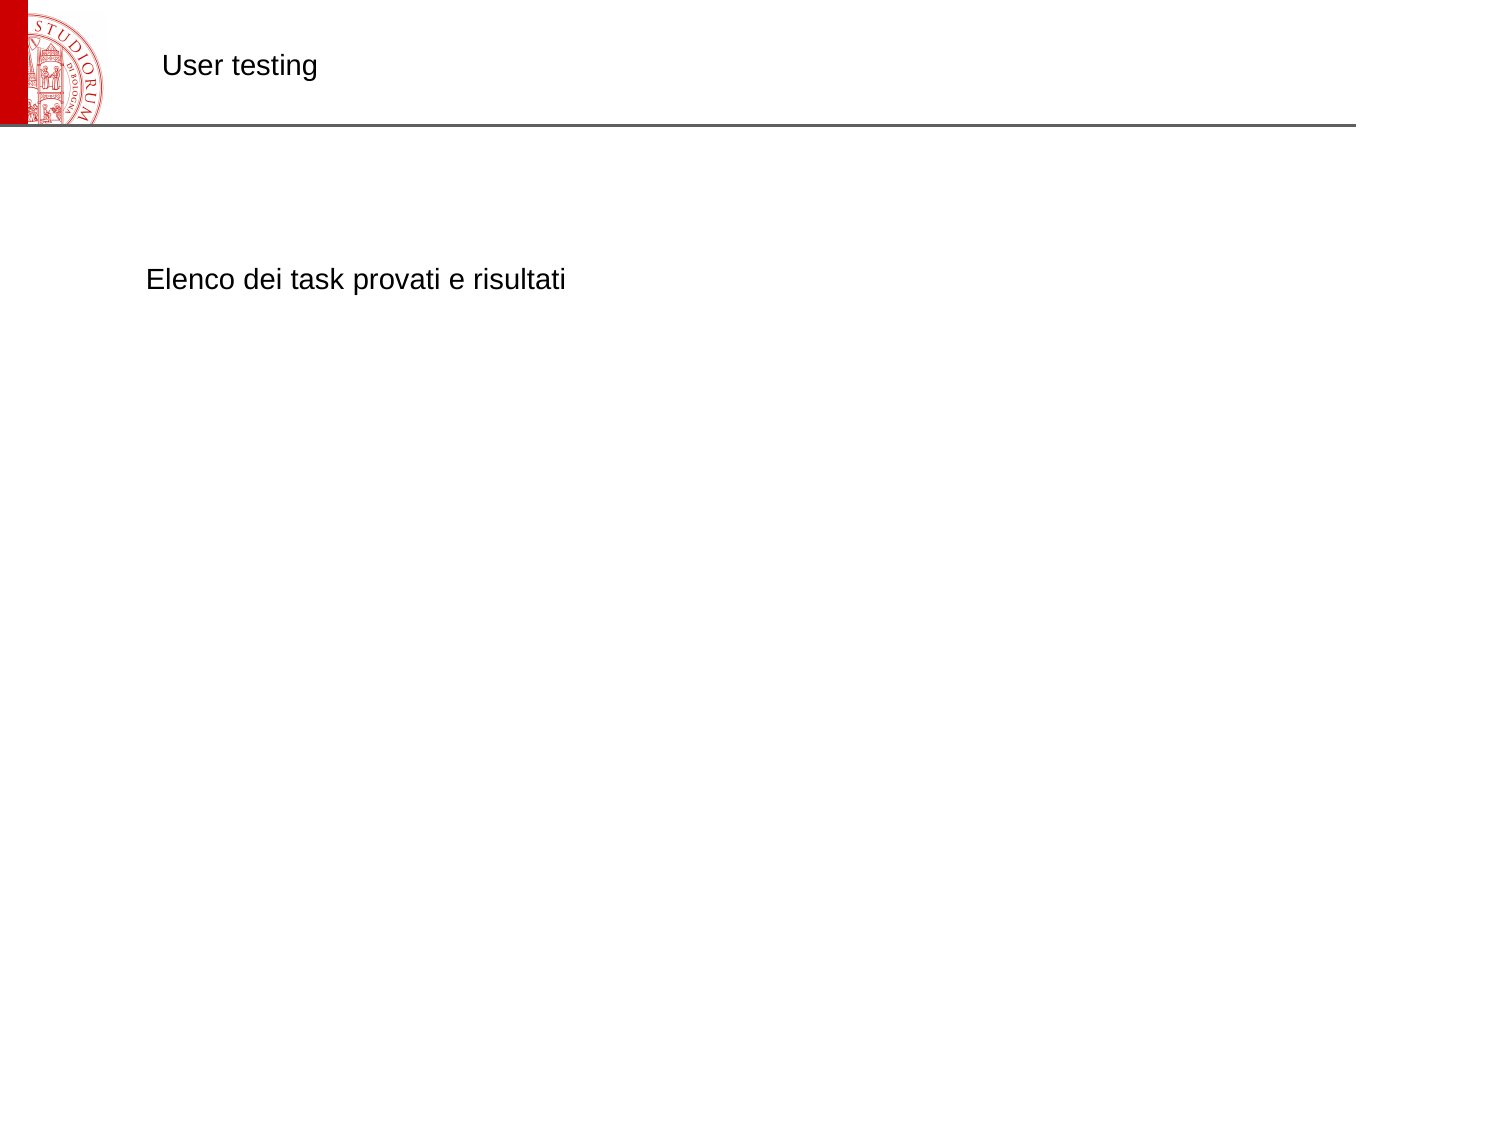

# User testing
Elenco dei task provati e risultati